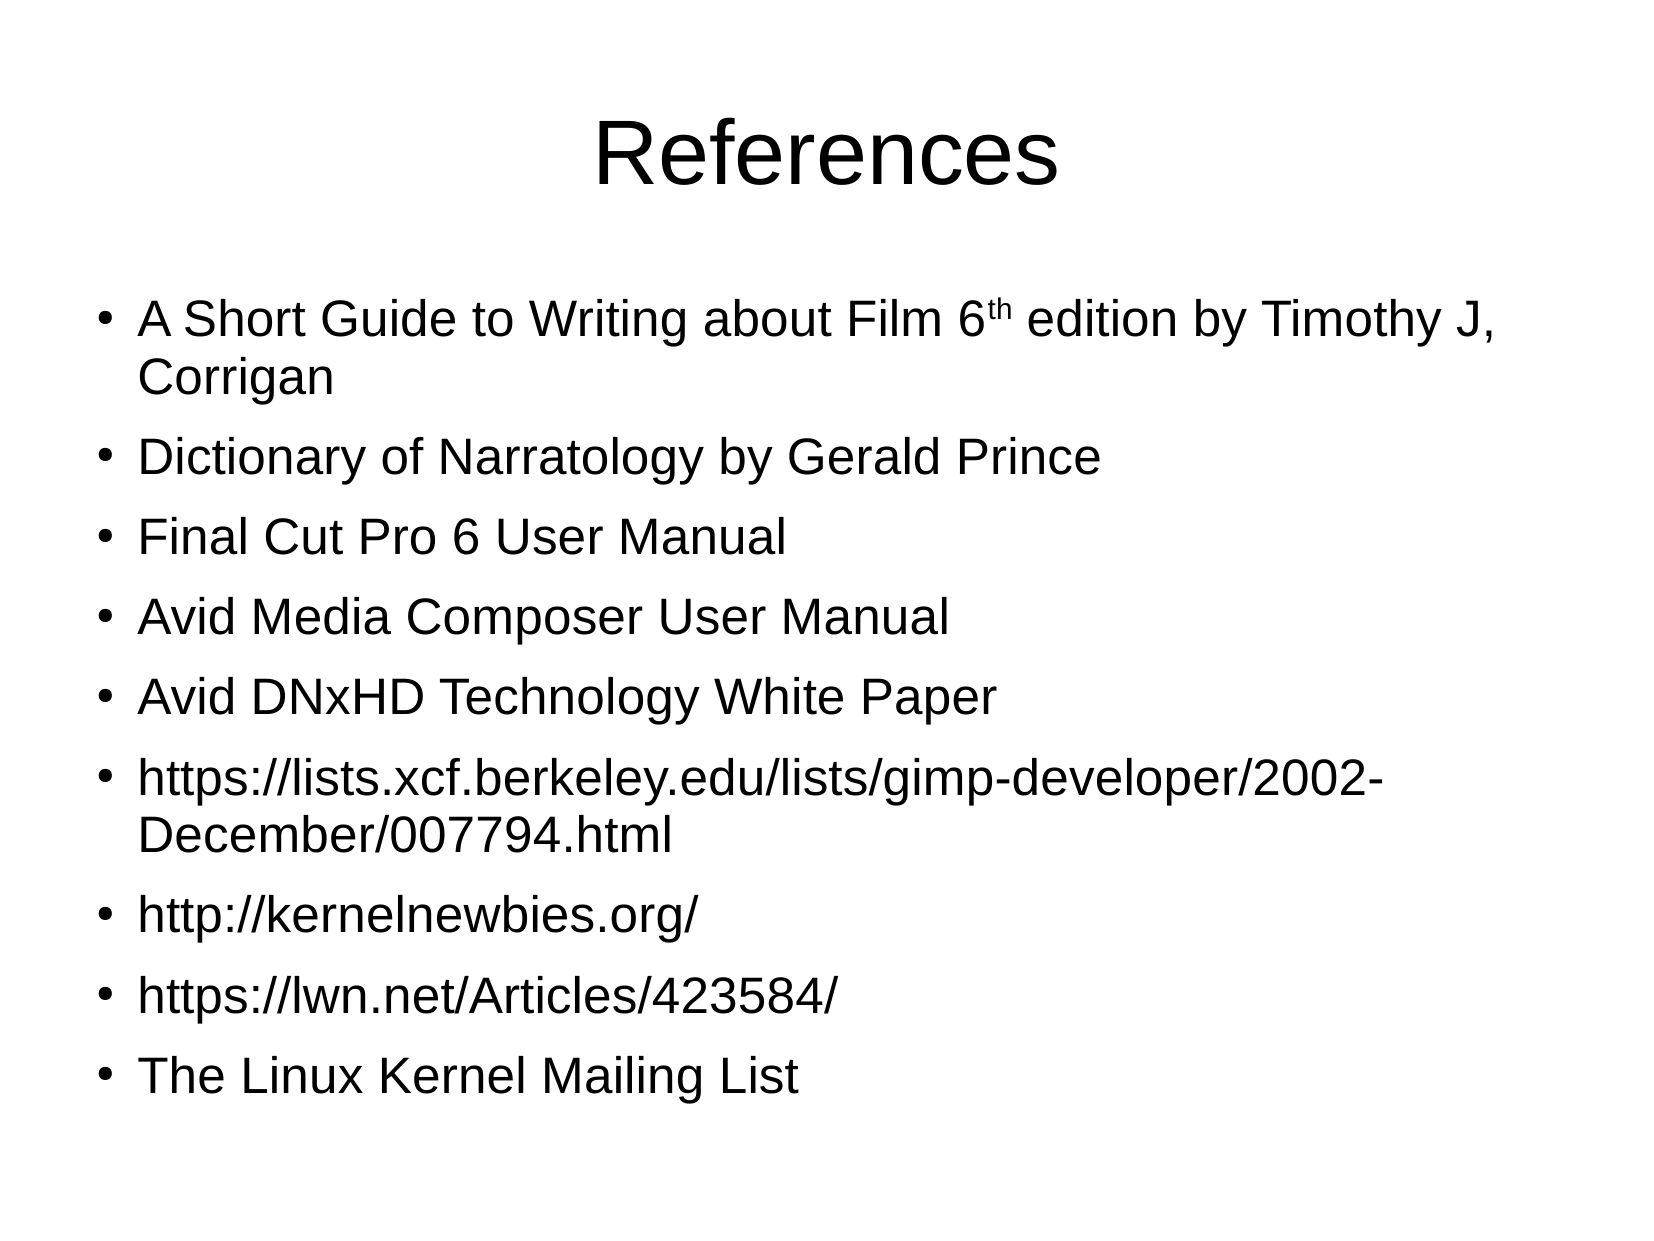

# References
A Short Guide to Writing about Film 6th edition by Timothy J, Corrigan
Dictionary of Narratology by Gerald Prince
Final Cut Pro 6 User Manual
Avid Media Composer User Manual
Avid DNxHD Technology White Paper
https://lists.xcf.berkeley.edu/lists/gimp-developer/2002-December/007794.html
http://kernelnewbies.org/
https://lwn.net/Articles/423584/
The Linux Kernel Mailing List